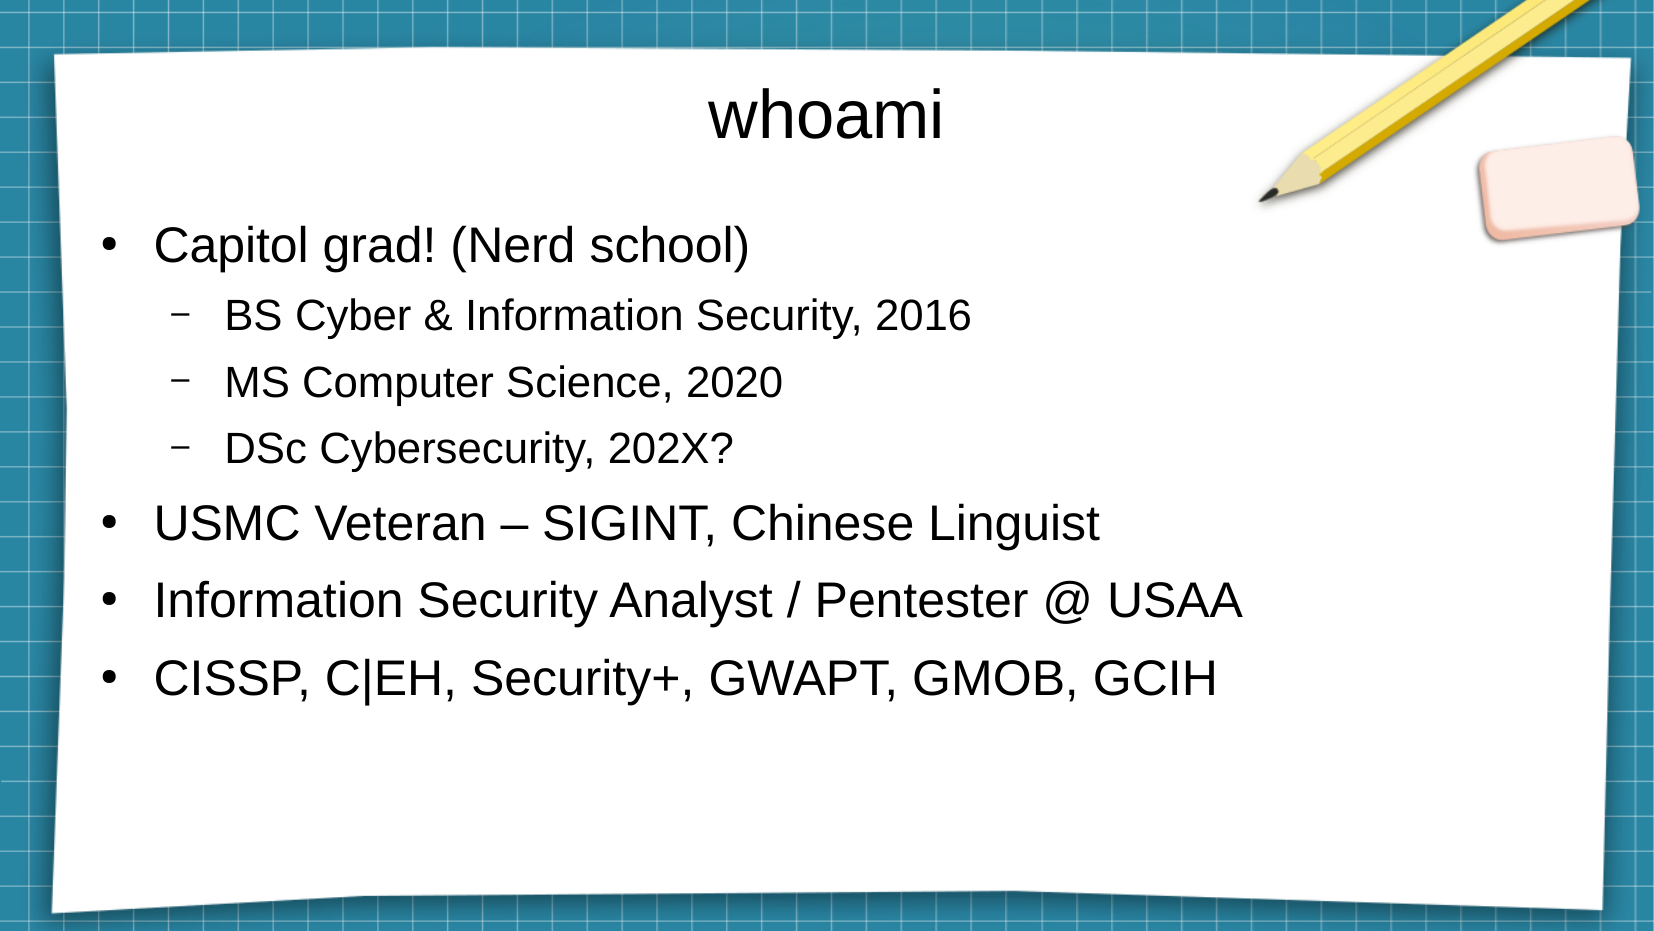

# whoami
Capitol grad! (Nerd school)
BS Cyber & Information Security, 2016
MS Computer Science, 2020
DSc Cybersecurity, 202X?
USMC Veteran – SIGINT, Chinese Linguist
Information Security Analyst / Pentester @ USAA
CISSP, C|EH, Security+, GWAPT, GMOB, GCIH